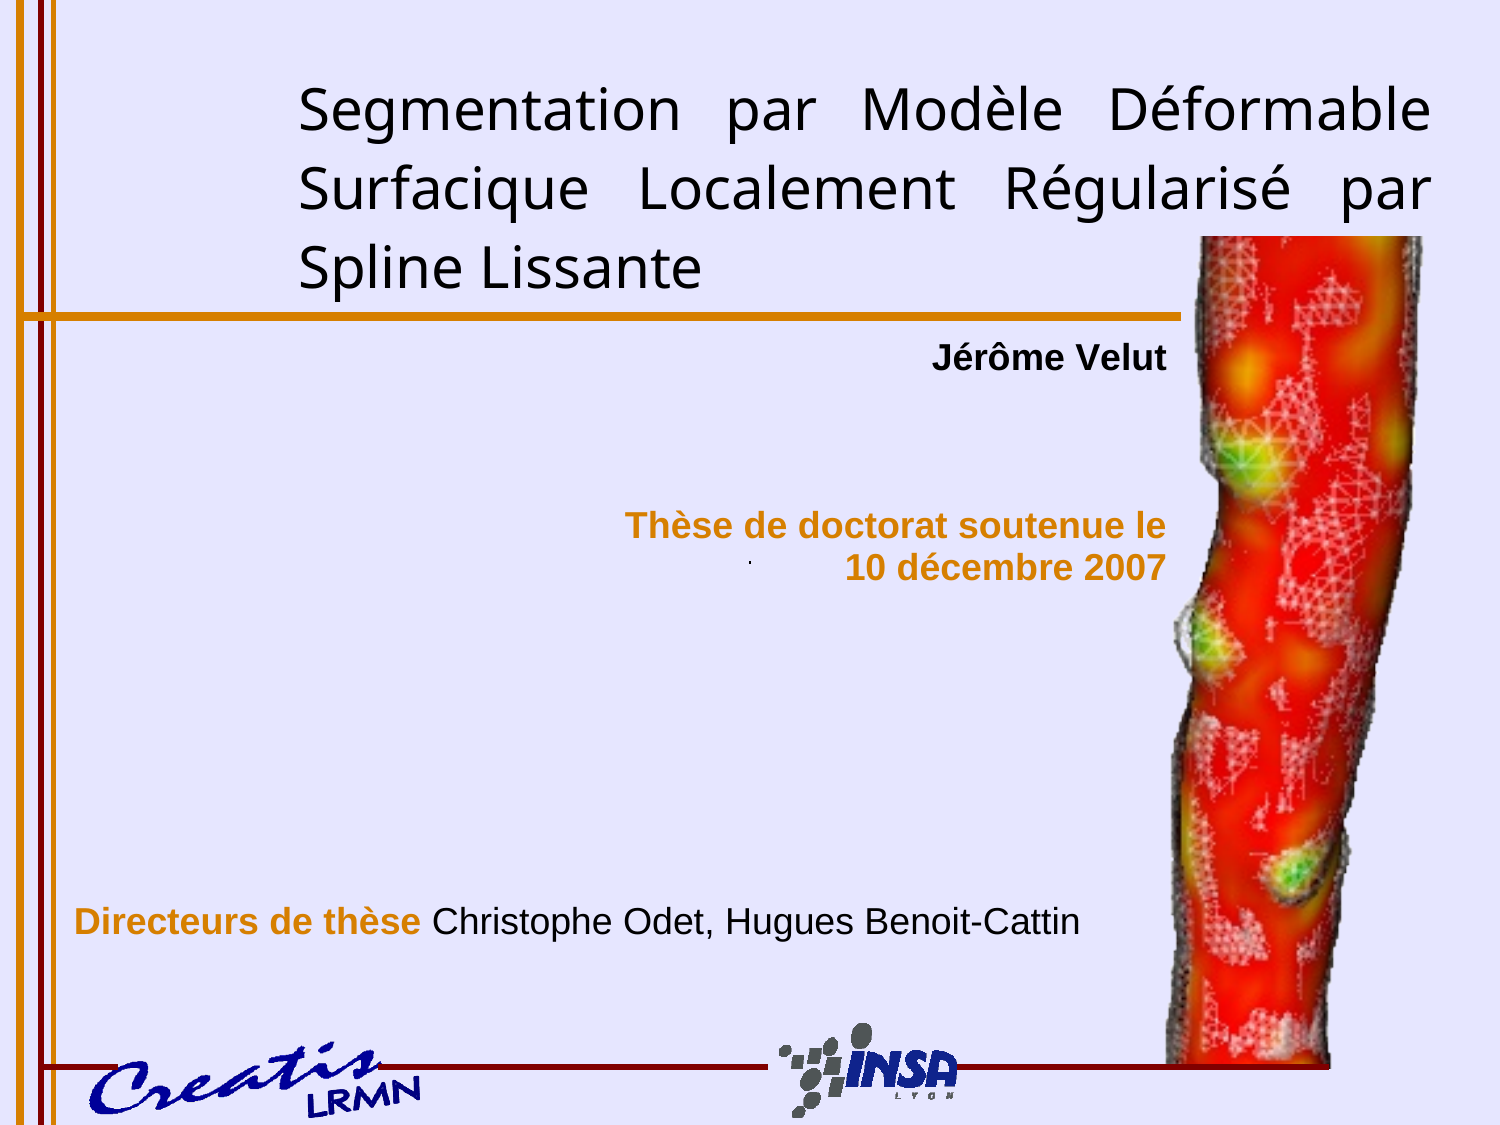

# Segmentation par Modèle Déformable Surfacique Localement Régularisé par Spline Lissante
Jérôme Velut
Thèse de doctorat soutenue le
10 décembre 2007
Directeurs de thèse Christophe Odet, Hugues Benoit-Cattin